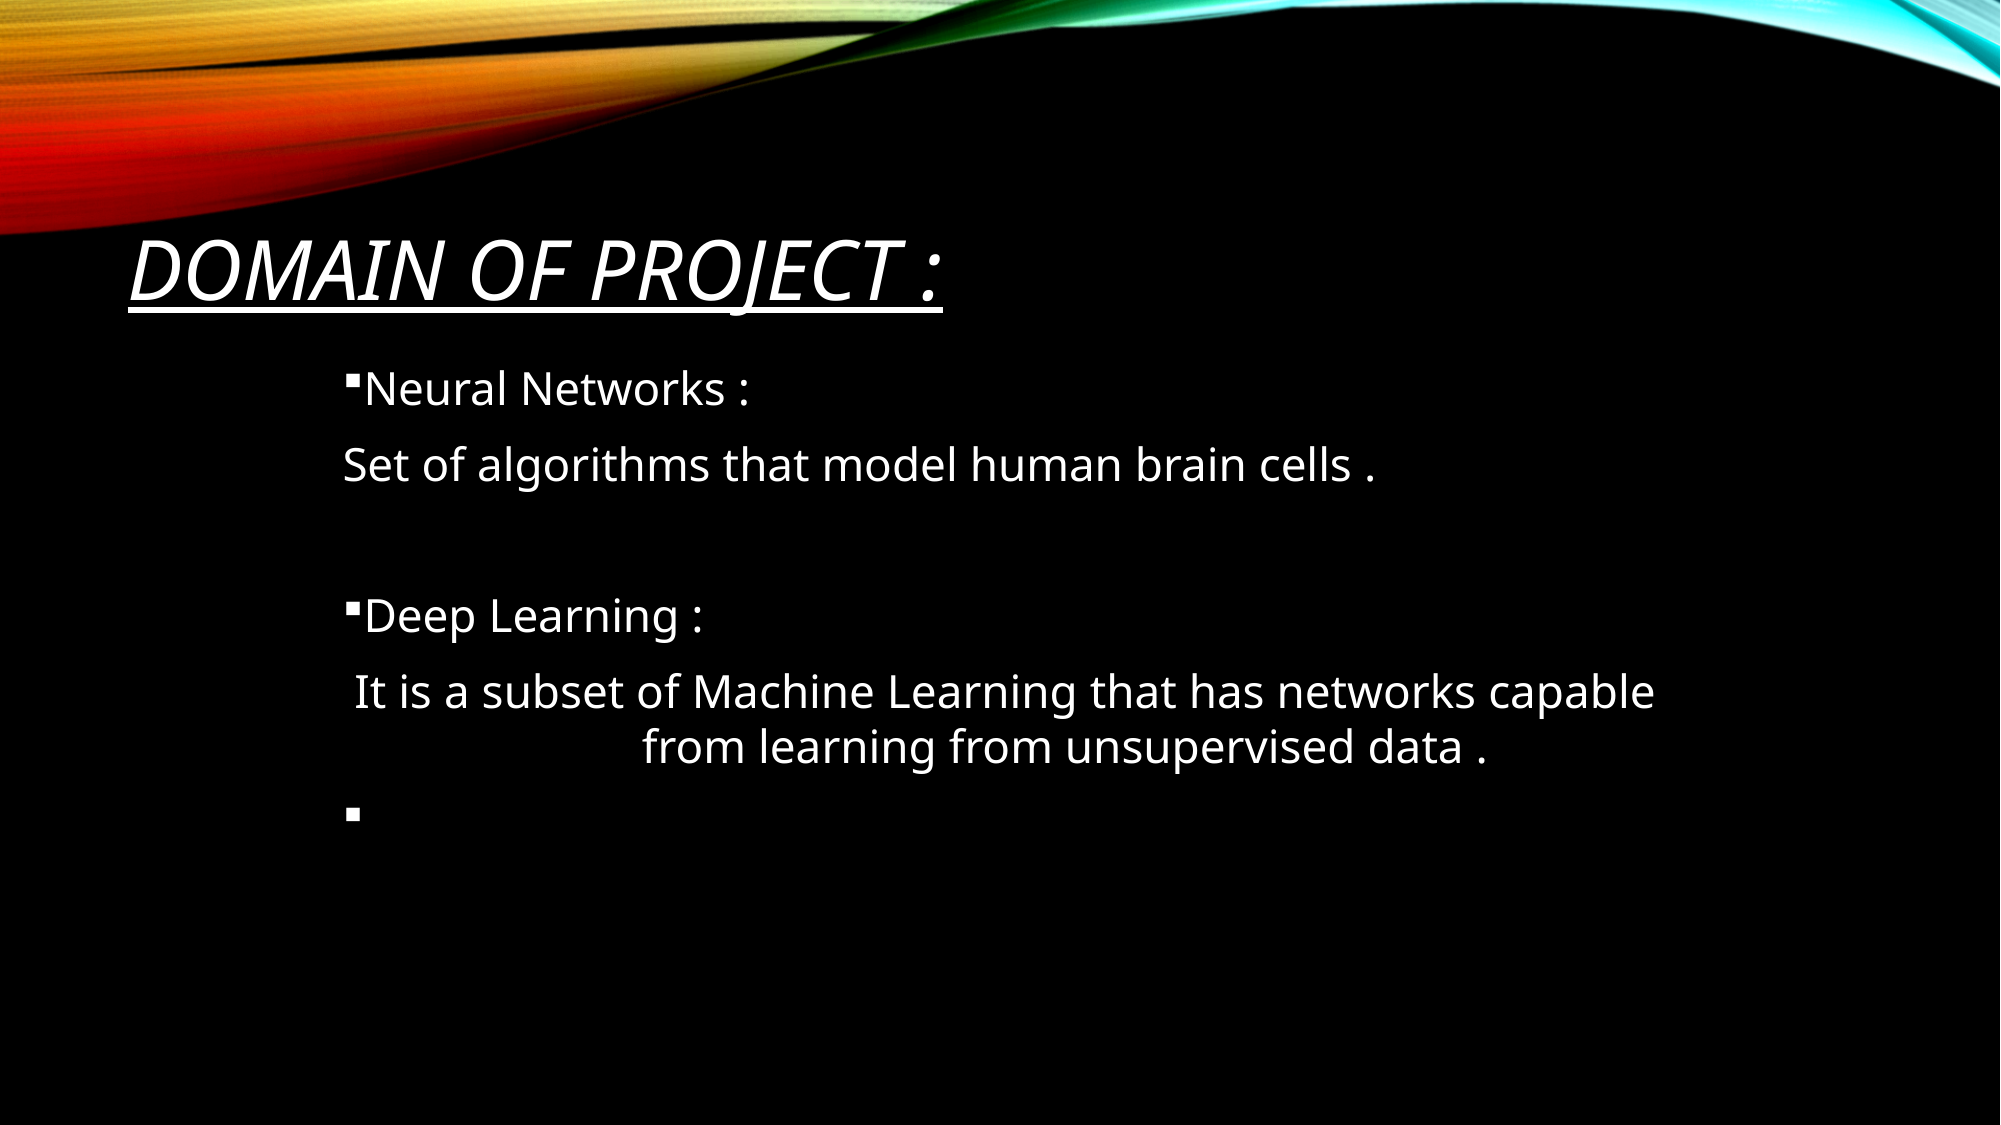

# DOMAIN OF PROJECT :
Neural Networks :
Set of algorithms that model human brain cells .
Deep Learning :
 It is a subset of Machine Learning that has networks capable from learning from unsupervised data .